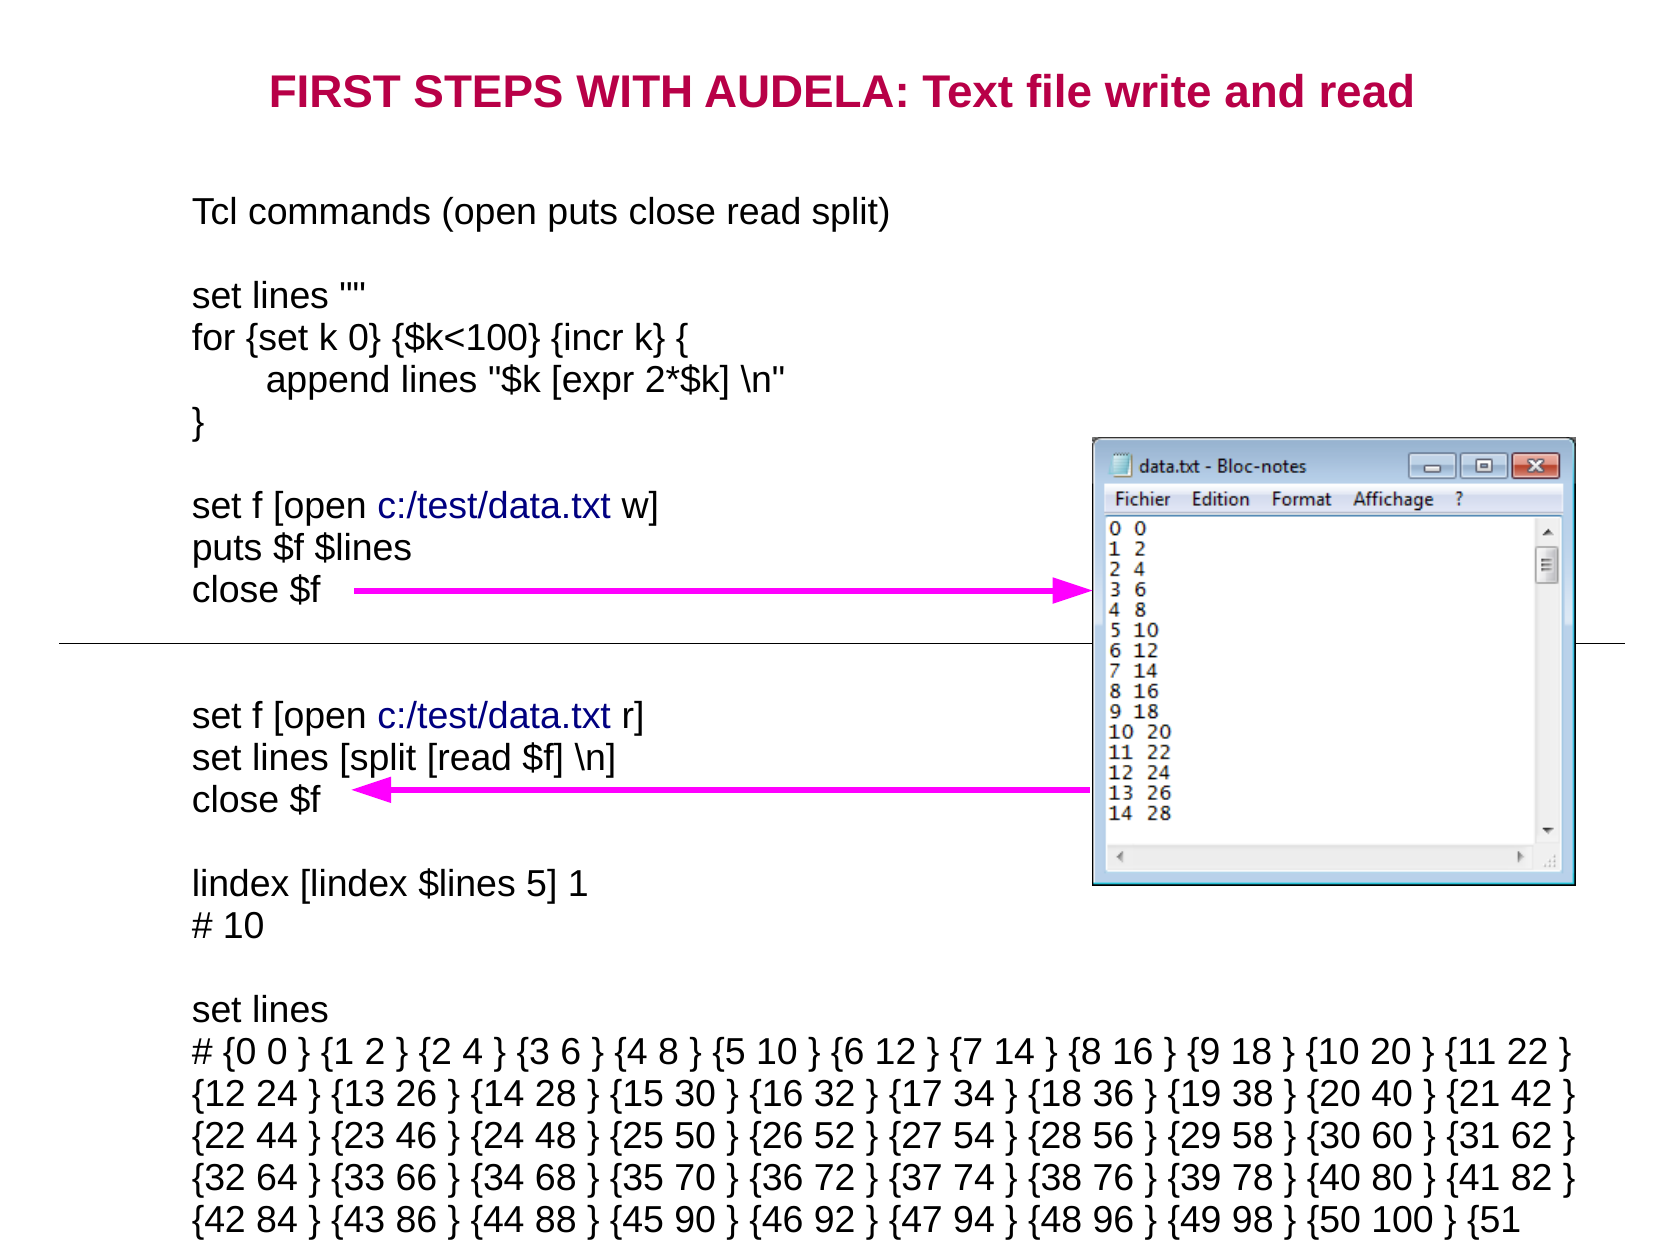

FIRST STEPS WITH AUDELA: Text file write and read
Tcl commands (open puts close read split)
set lines ""
for {set k 0} {$k<100} {incr k} {
	append lines "$k [expr 2*$k] \n"
}
set f [open c:/test/data.txt w]
puts $f $lines
close $f
set f [open c:/test/data.txt r]
set lines [split [read $f] \n]
close $f
lindex [lindex $lines 5] 1
# 10
set lines
# {0 0 } {1 2 } {2 4 } {3 6 } {4 8 } {5 10 } {6 12 } {7 14 } {8 16 } {9 18 } {10 20 } {11 22 } {12 24 } {13 26 } {14 28 } {15 30 } {16 32 } {17 34 } {18 36 } {19 38 } {20 40 } {21 42 } {22 44 } {23 46 } {24 48 } {25 50 } {26 52 } {27 54 } {28 56 } {29 58 } {30 60 } {31 62 } {32 64 } {33 66 } {34 68 } {35 70 } {36 72 } {37 74 } {38 76 } {39 78 } {40 80 } {41 82 } {42 84 } {43 86 } {44 88 } {45 90 } {46 92 } {47 94 } {48 96 } {49 98 } {50 100 } {51 102 } {52 104 } {53 106 } {54 108 } {55 110 } {56 112 } {57 114 } {58 116 } {59 118 } {60 120 } {61 122 } {62 124 } {63 126 } {64 128 } {65 130 } {66 132 } {67 134 } {68 136 } {69 138 } {70 140 } {71 142 } {72 144 } {73 146 } {74 148 } {75 150 } {76 152 } {77 154 } {78 156 } {79 158 } {80 160 } {81 162 } {82 164 } {83 166 } {84 168 } {85 170 } {86 172 } {87 174 } {88 176 } {89 178 } {90 180 } {91 182 } {92 184 } {93 186 } {94 188 } {95 190 } {96 192 } {97 194 } {98 196 } {99 198 } {} {}